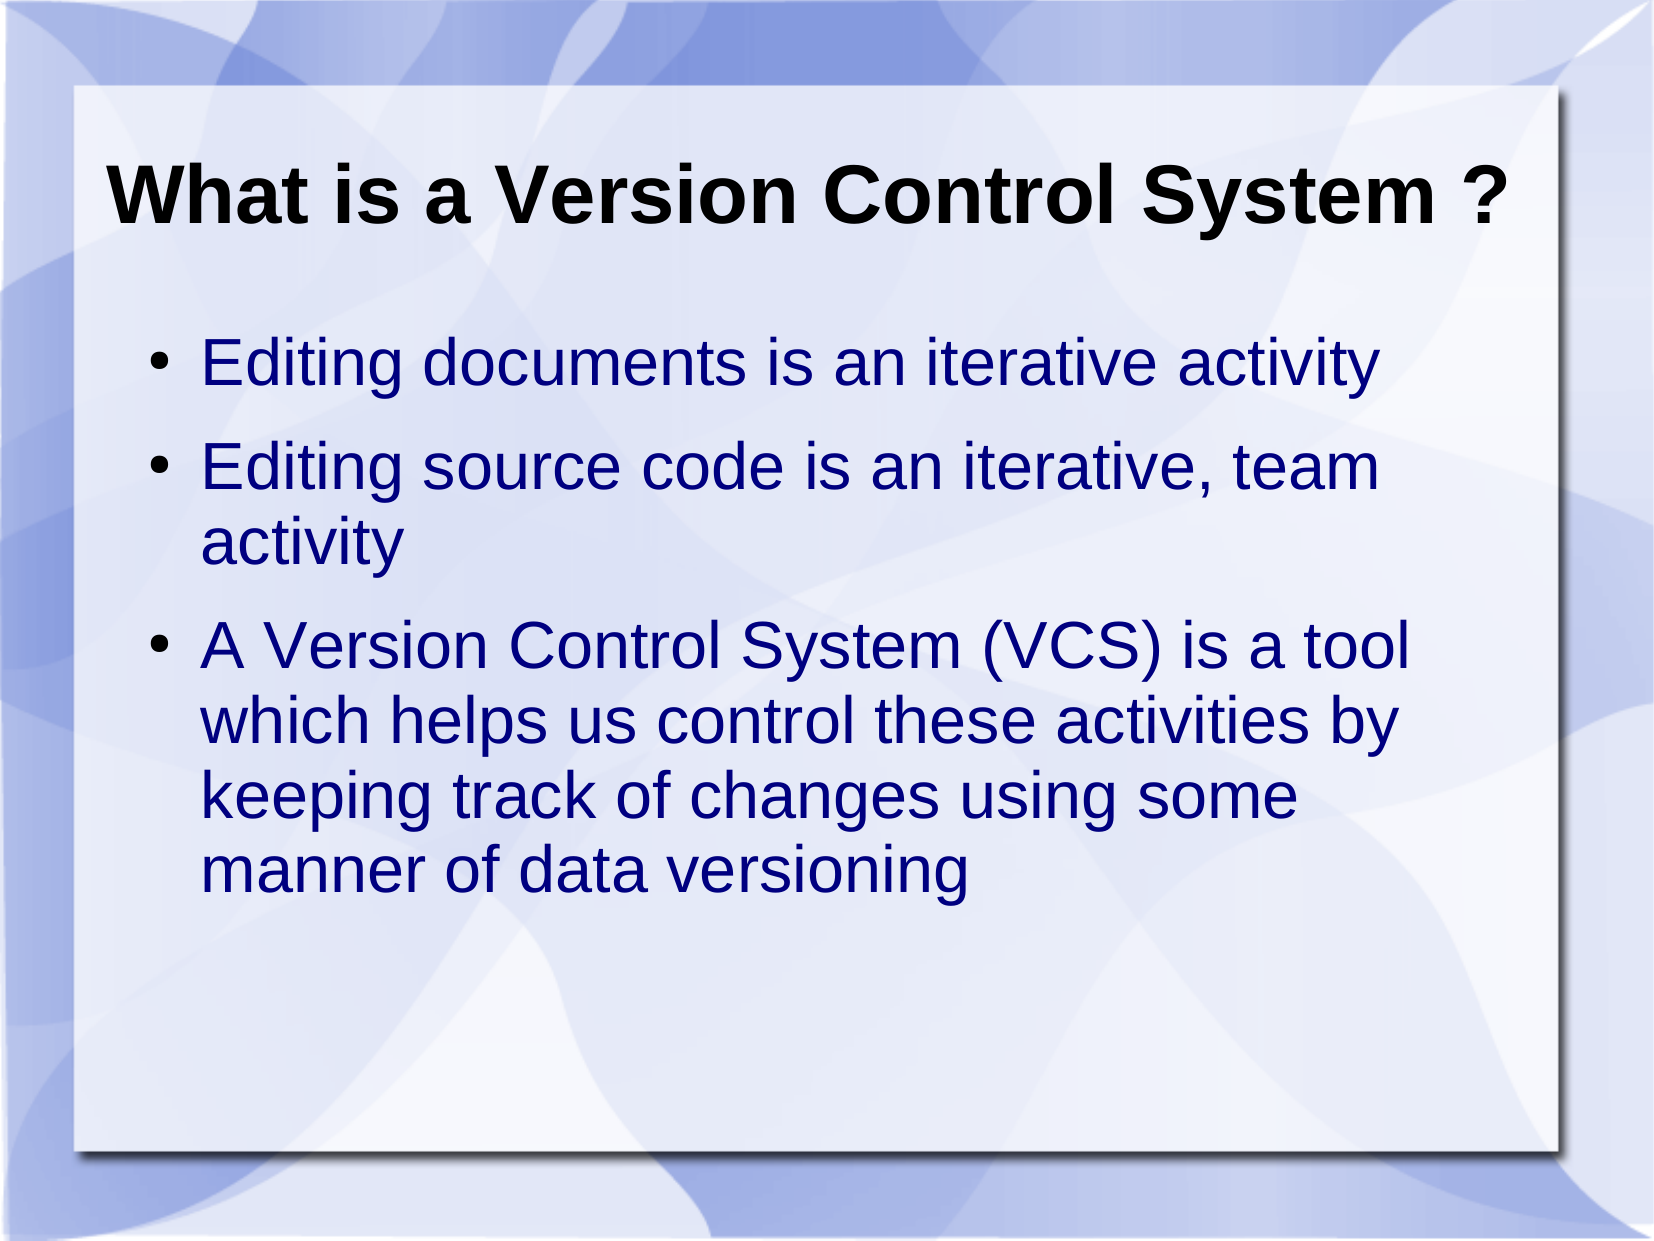

# What is a Version Control System ?
Editing documents is an iterative activity
Editing source code is an iterative, team activity
A Version Control System (VCS) is a tool which helps us control these activities by keeping track of changes using some manner of data versioning